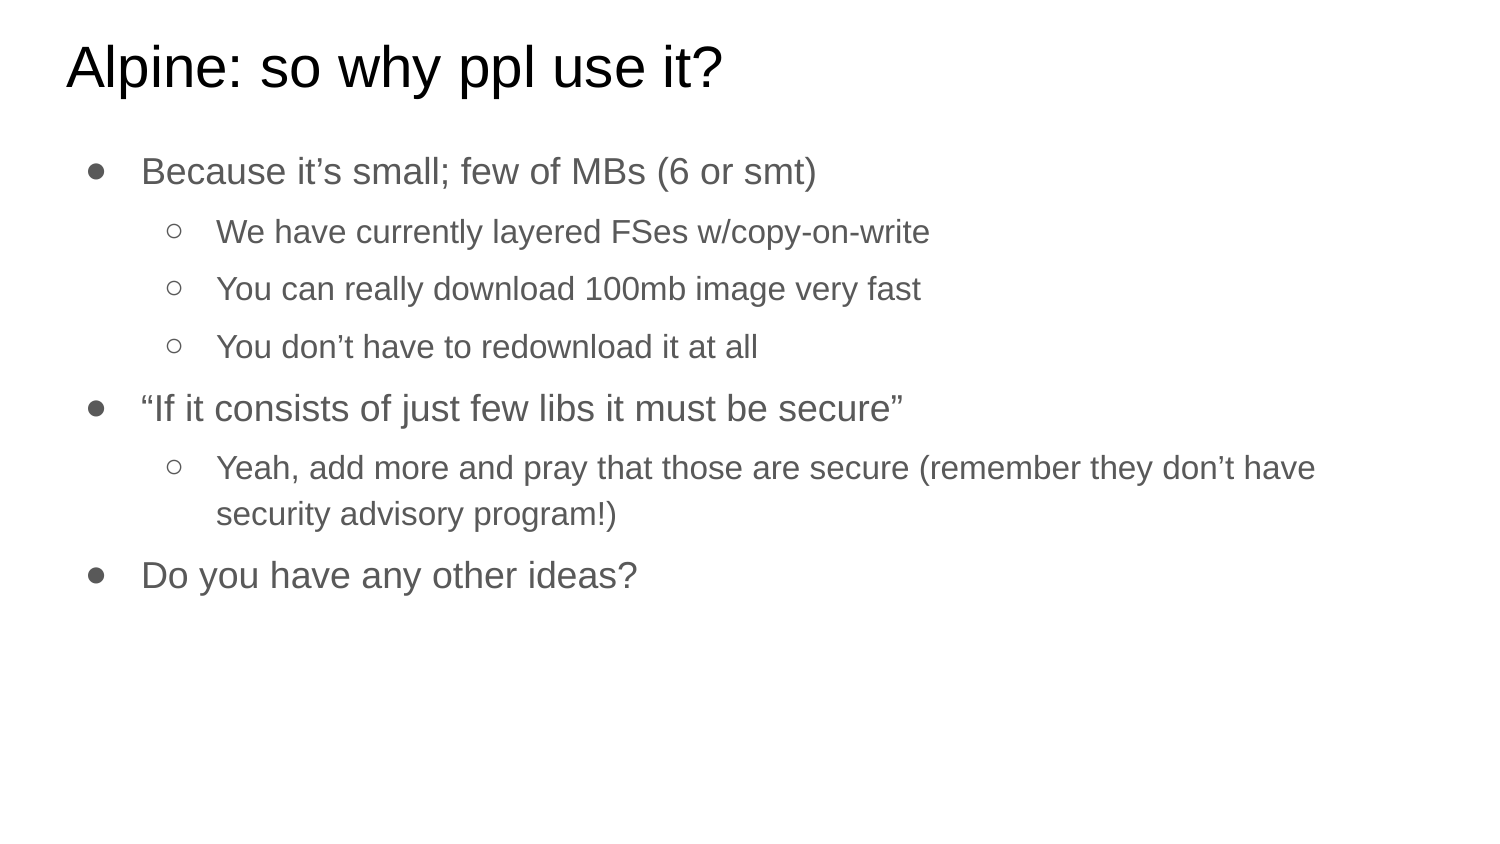

# Alpine: so why ppl use it?
Because it’s small; few of MBs (6 or smt)
We have currently layered FSes w/copy-on-write
You can really download 100mb image very fast
You don’t have to redownload it at all
“If it consists of just few libs it must be secure”
Yeah, add more and pray that those are secure (remember they don’t have security advisory program!)
Do you have any other ideas?